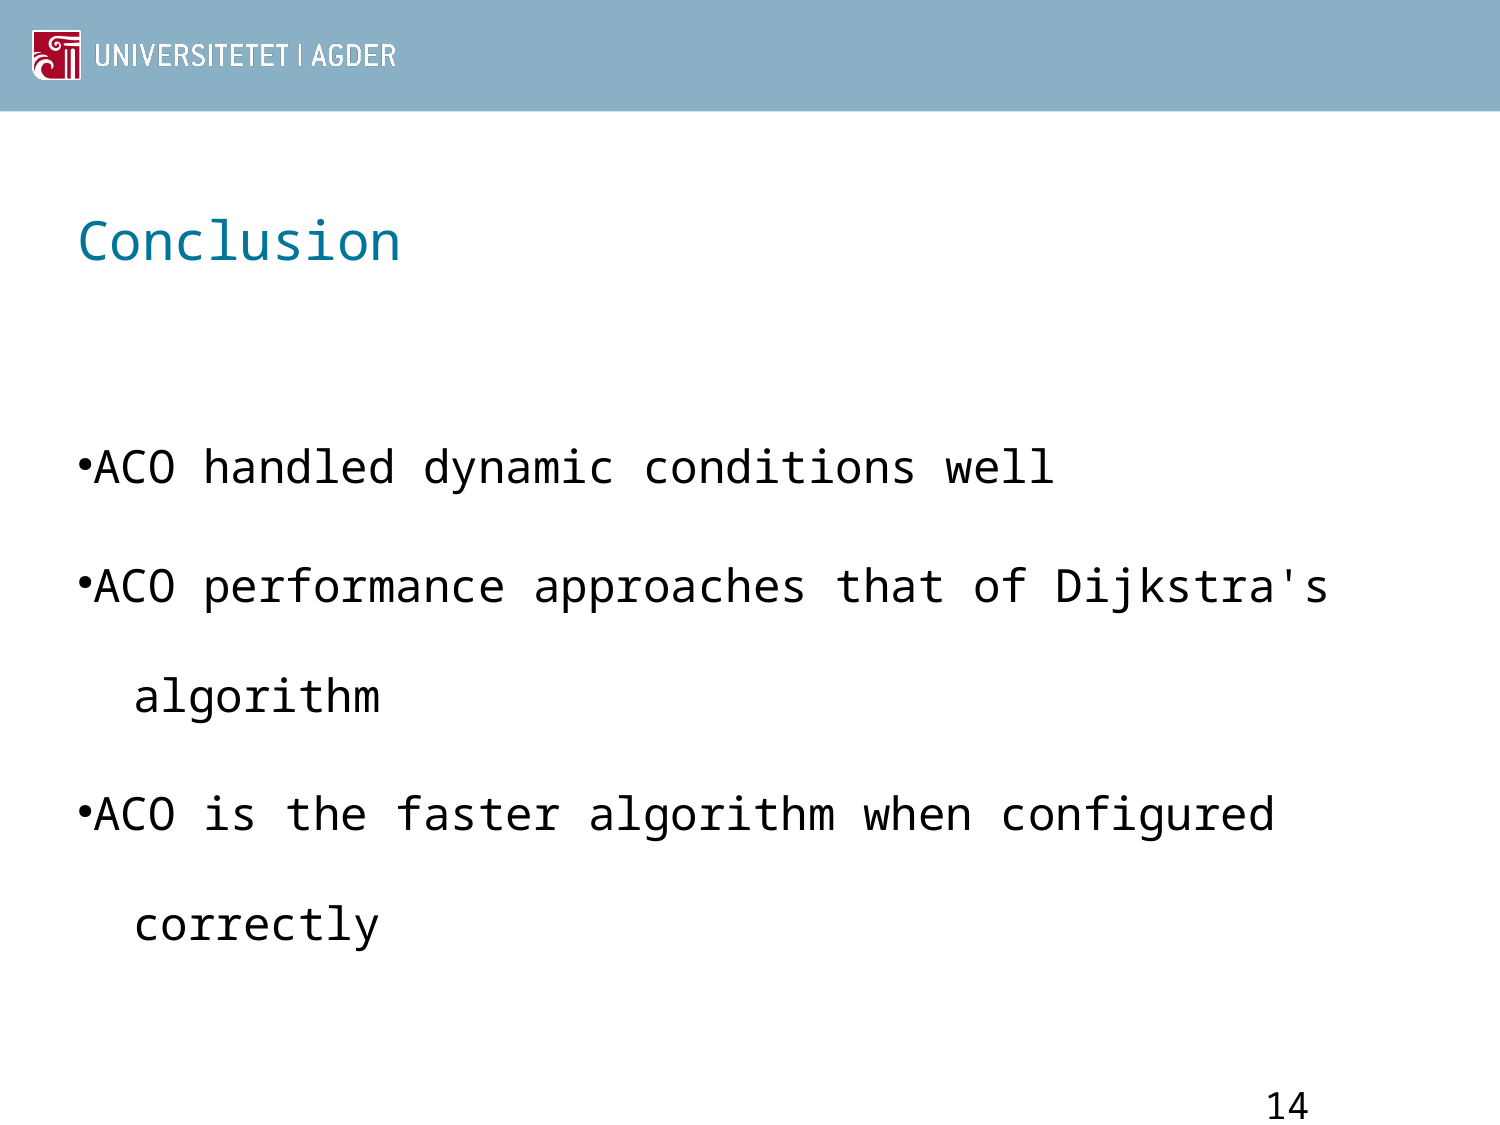

# Conclusion
ACO handled dynamic conditions well
ACO performance approaches that of Dijkstra's algorithm
ACO is the faster algorithm when configured correctly
14